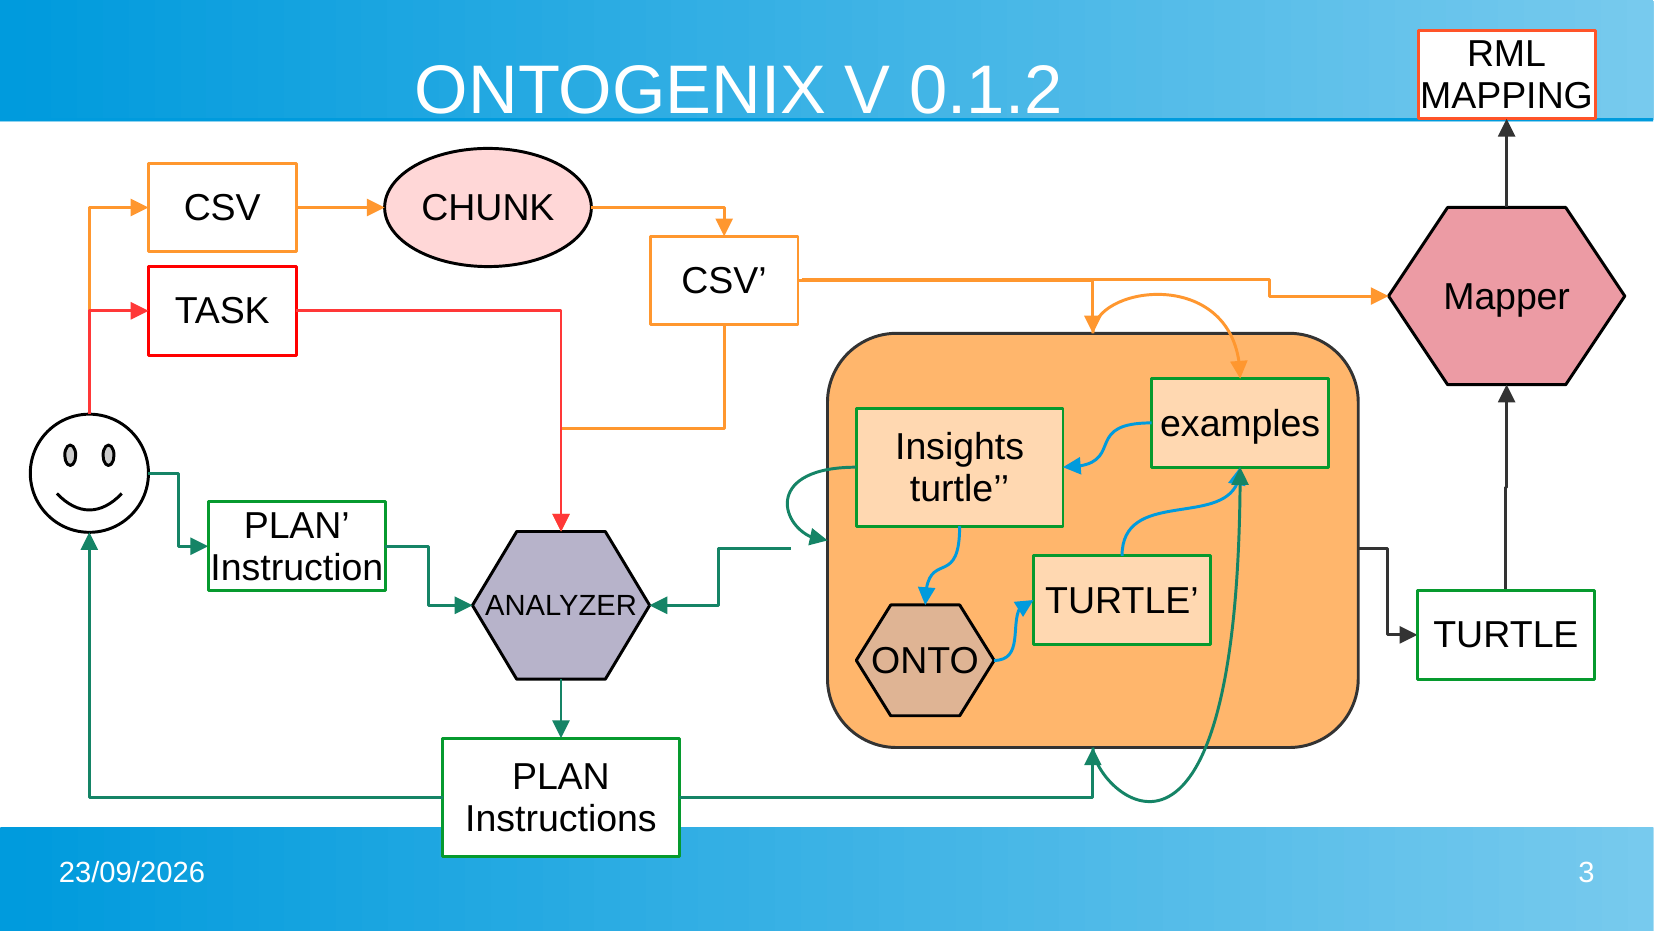

# ONTOGENIX V 0.1.2
RML
MAPPING
CHUNK
CSV
Mapper
CSV’
TASK
examples
Insights
turtle’’
TURTLE’
ONTO
PLAN’
Instruction
ANALYZER
TURTLE
PLAN
Instructions
3